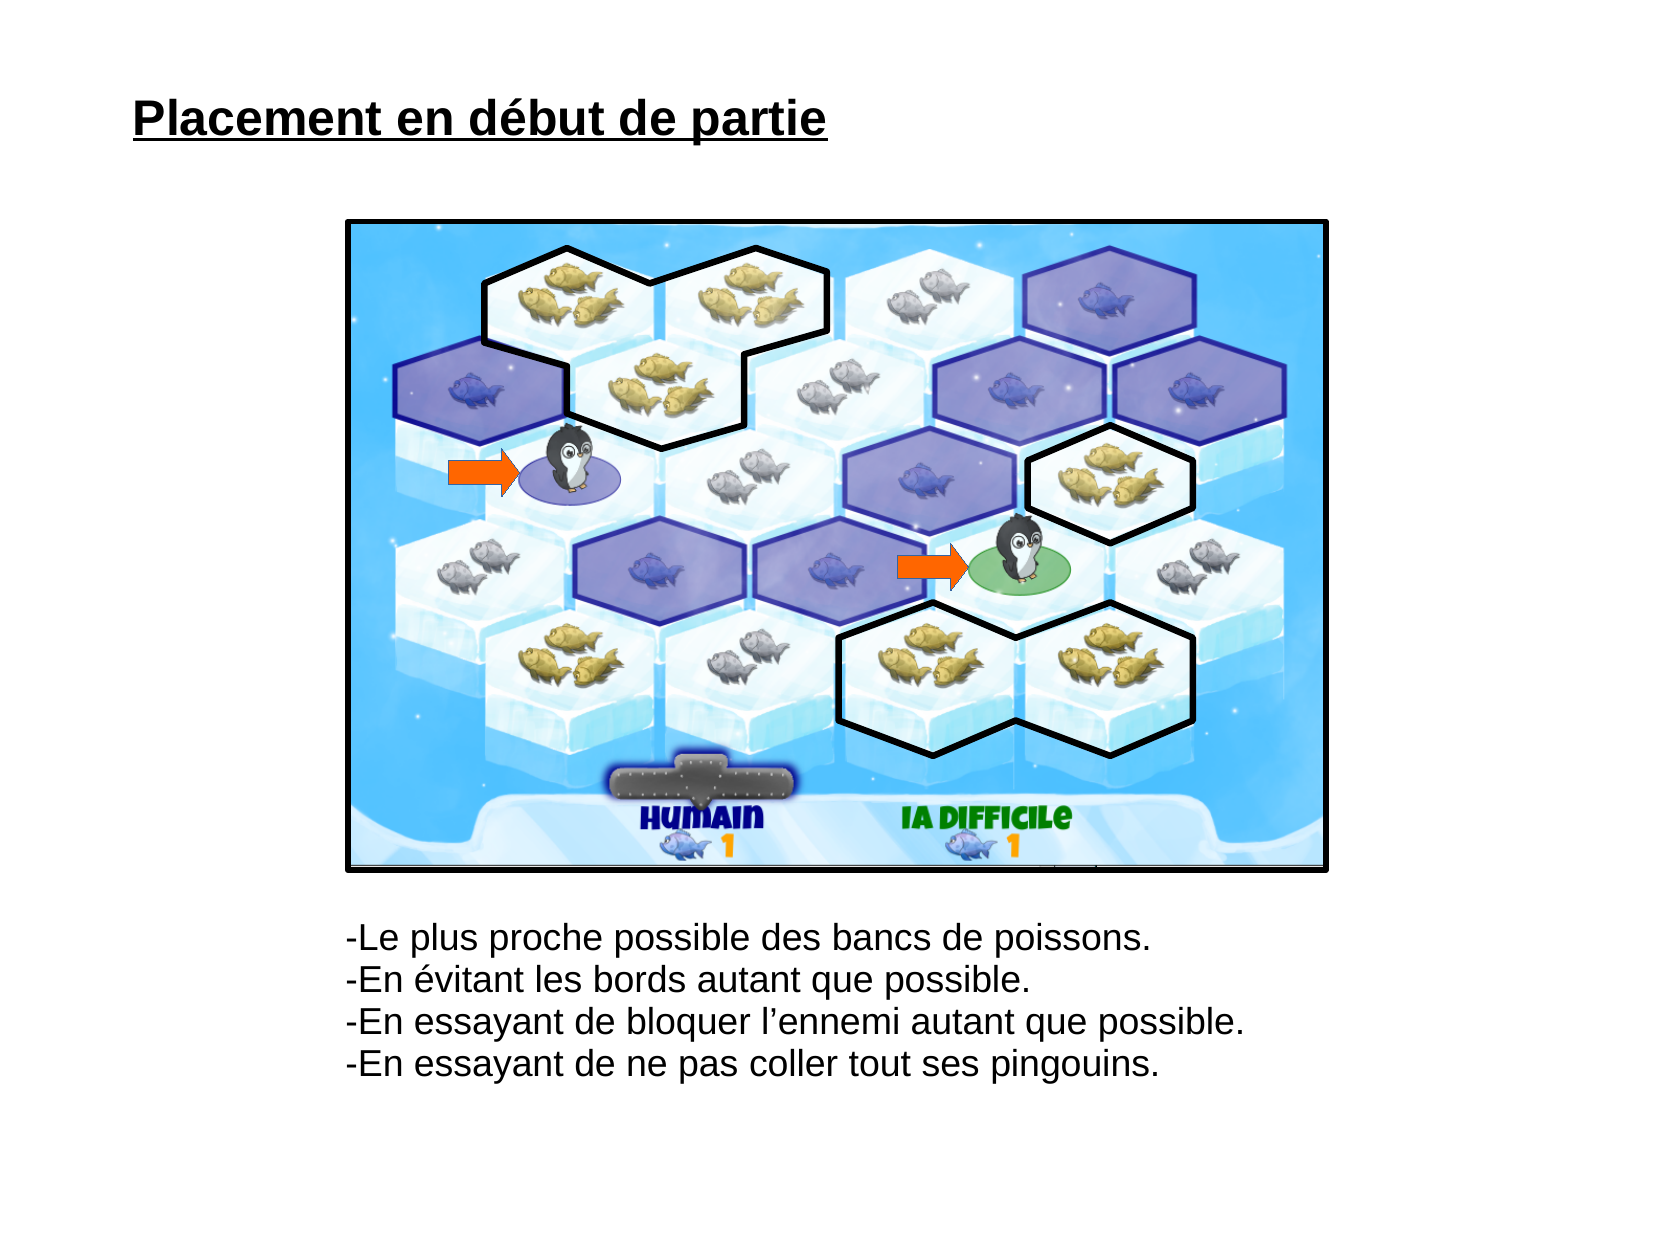

Placement en début de partie
-Le plus proche possible des bancs de poissons.
-En évitant les bords autant que possible.
-En essayant de bloquer l’ennemi autant que possible.
-En essayant de ne pas coller tout ses pingouins.